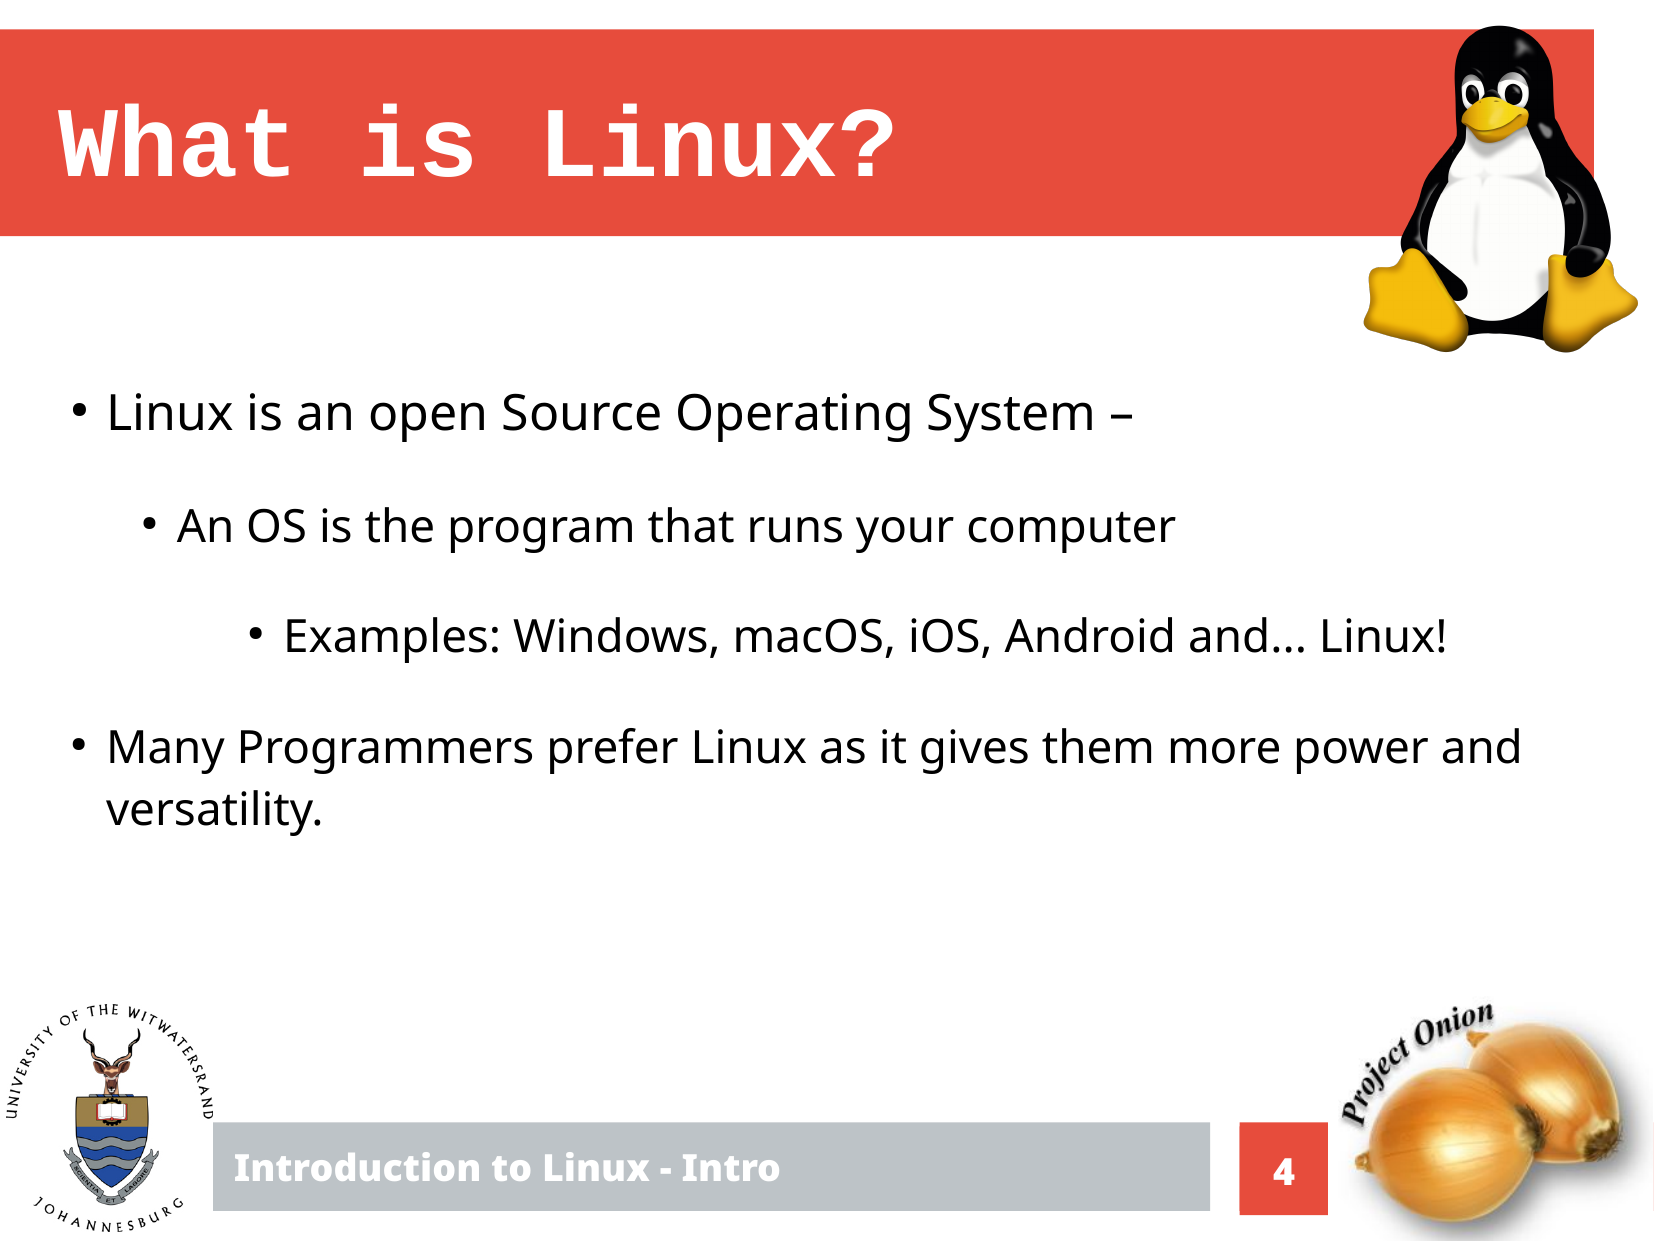

What is Linux?
# Linux is an open Source Operating System –
An OS is the program that runs your computer
Examples: Windows, macOS, iOS, Android and... Linux!
Many Programmers prefer Linux as it gives them more power and versatility.
 Introduction to Linux - Intro
4